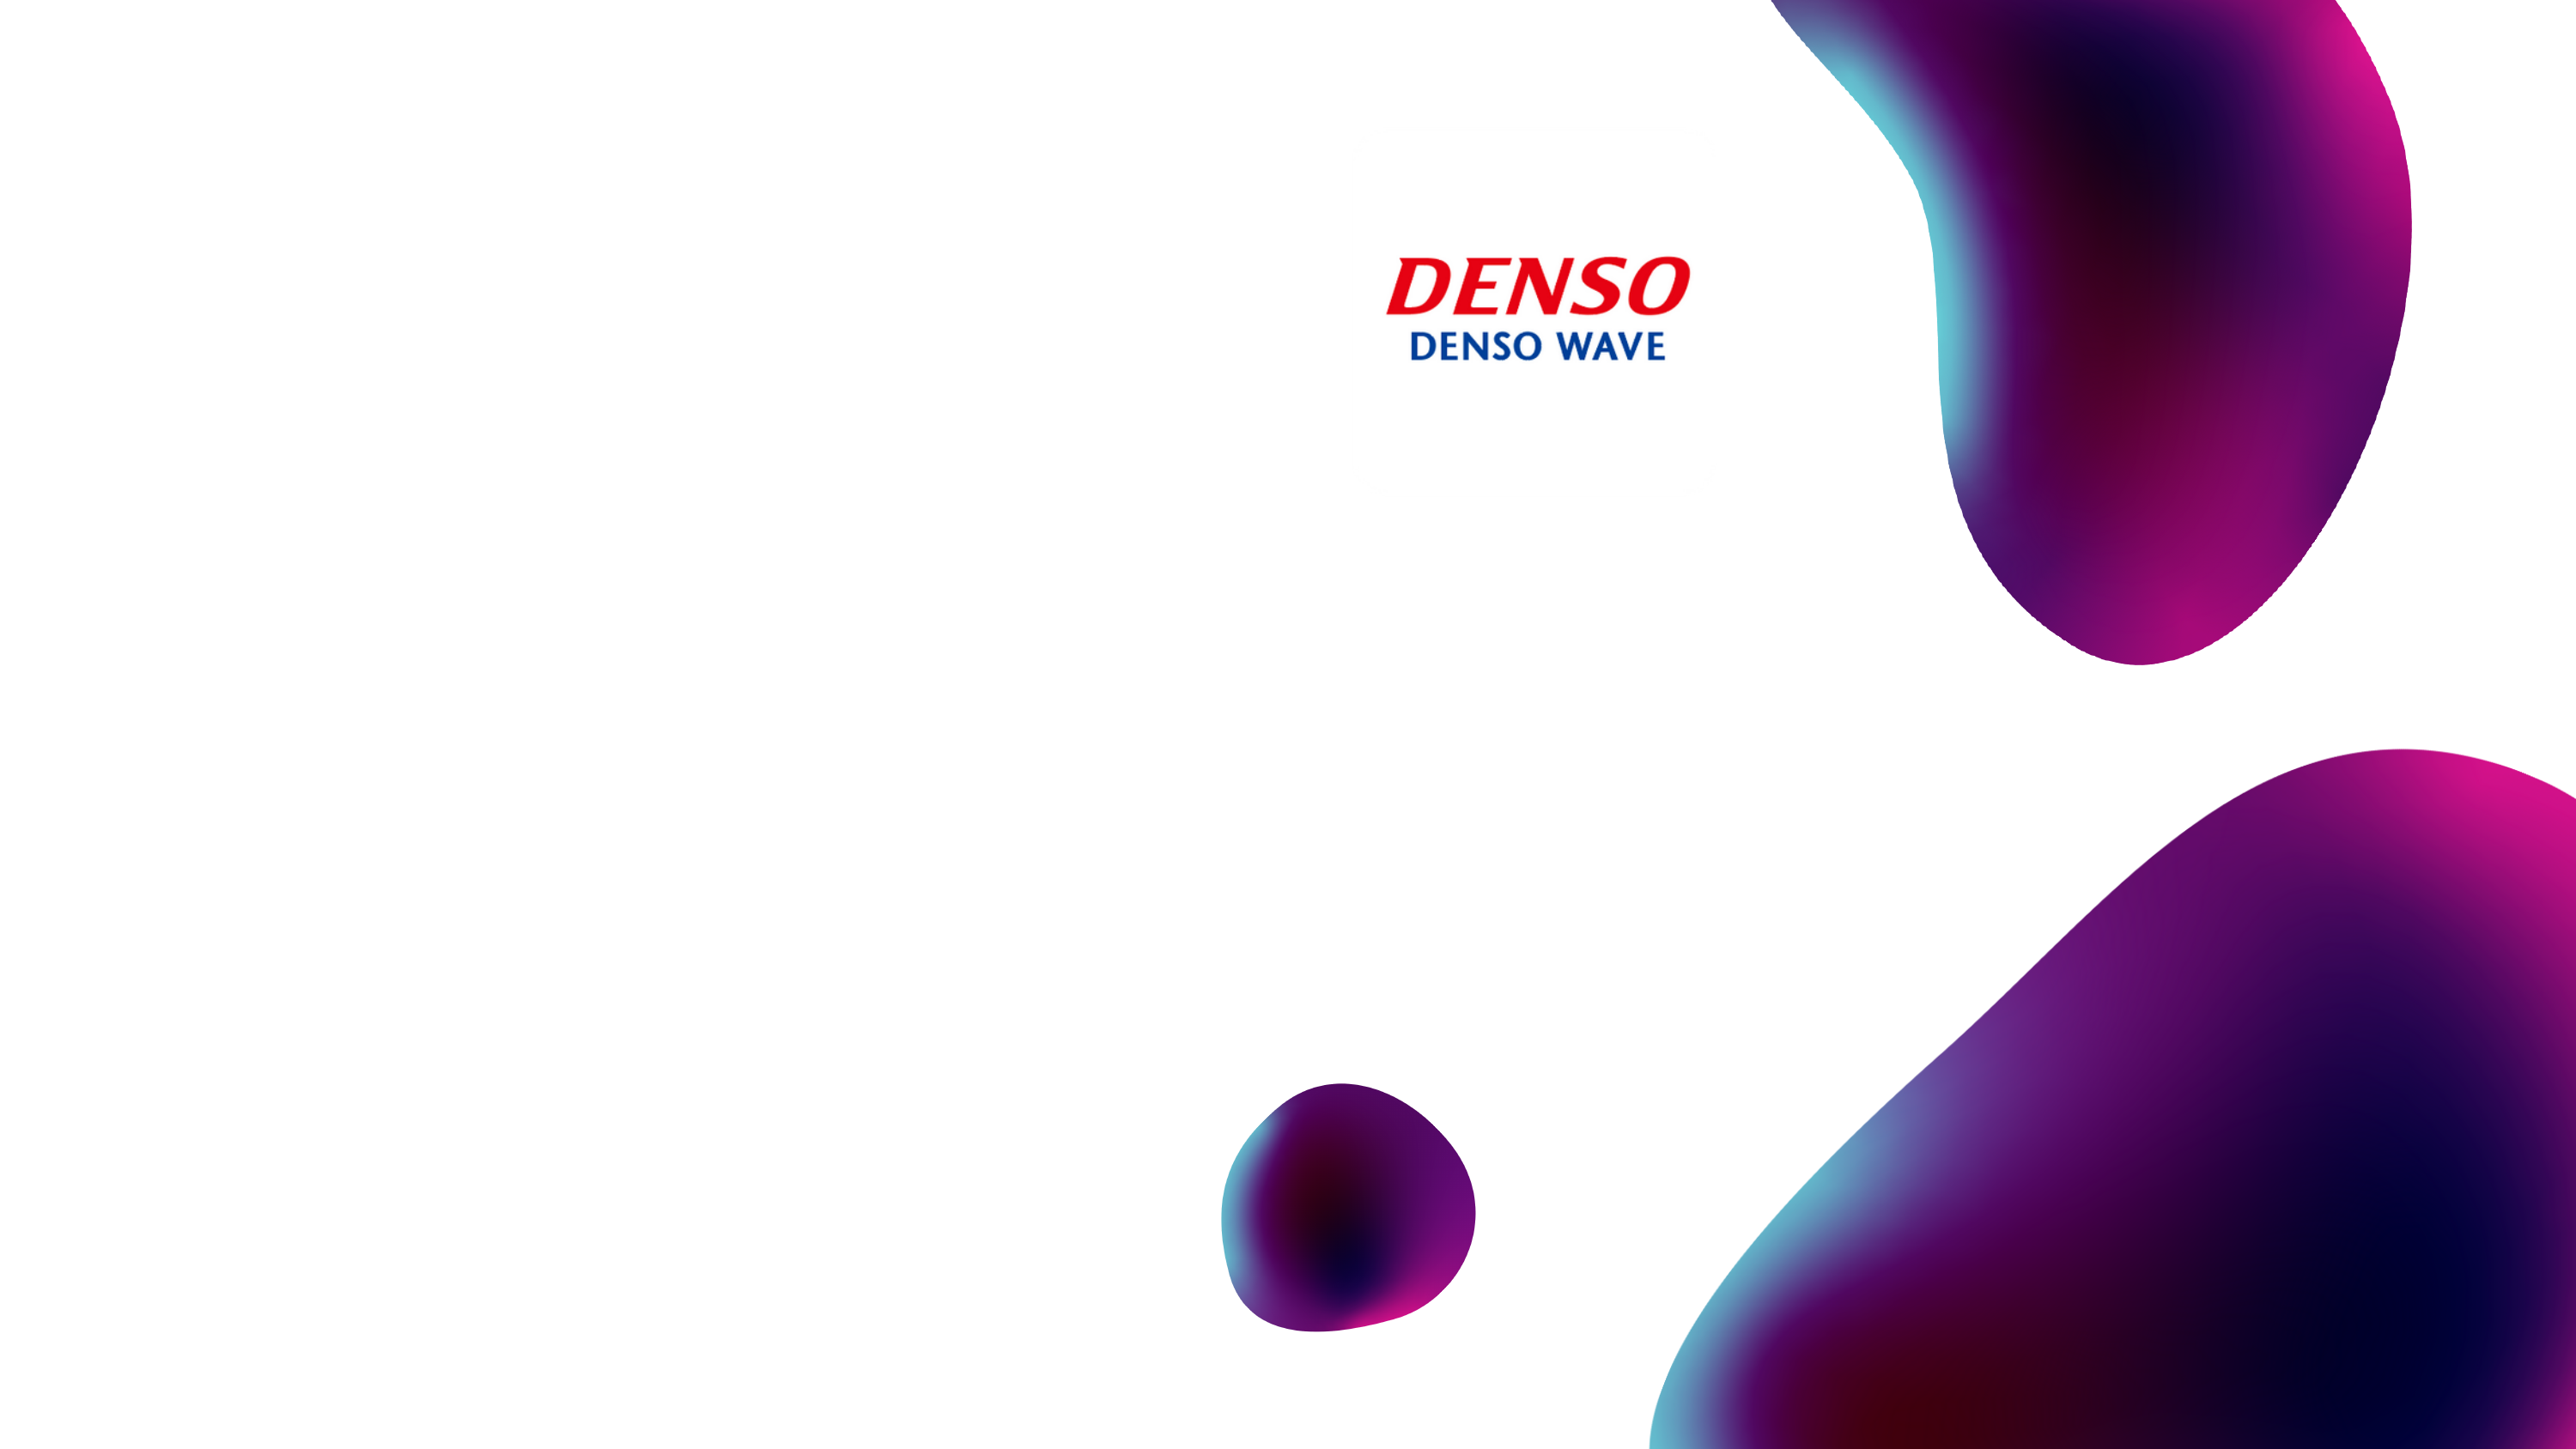

01
What is QR Code?
Quick Response Code
Can store larger amounts of data as compared to bar code
Invented in 1994 by Japanese company Denso Wave